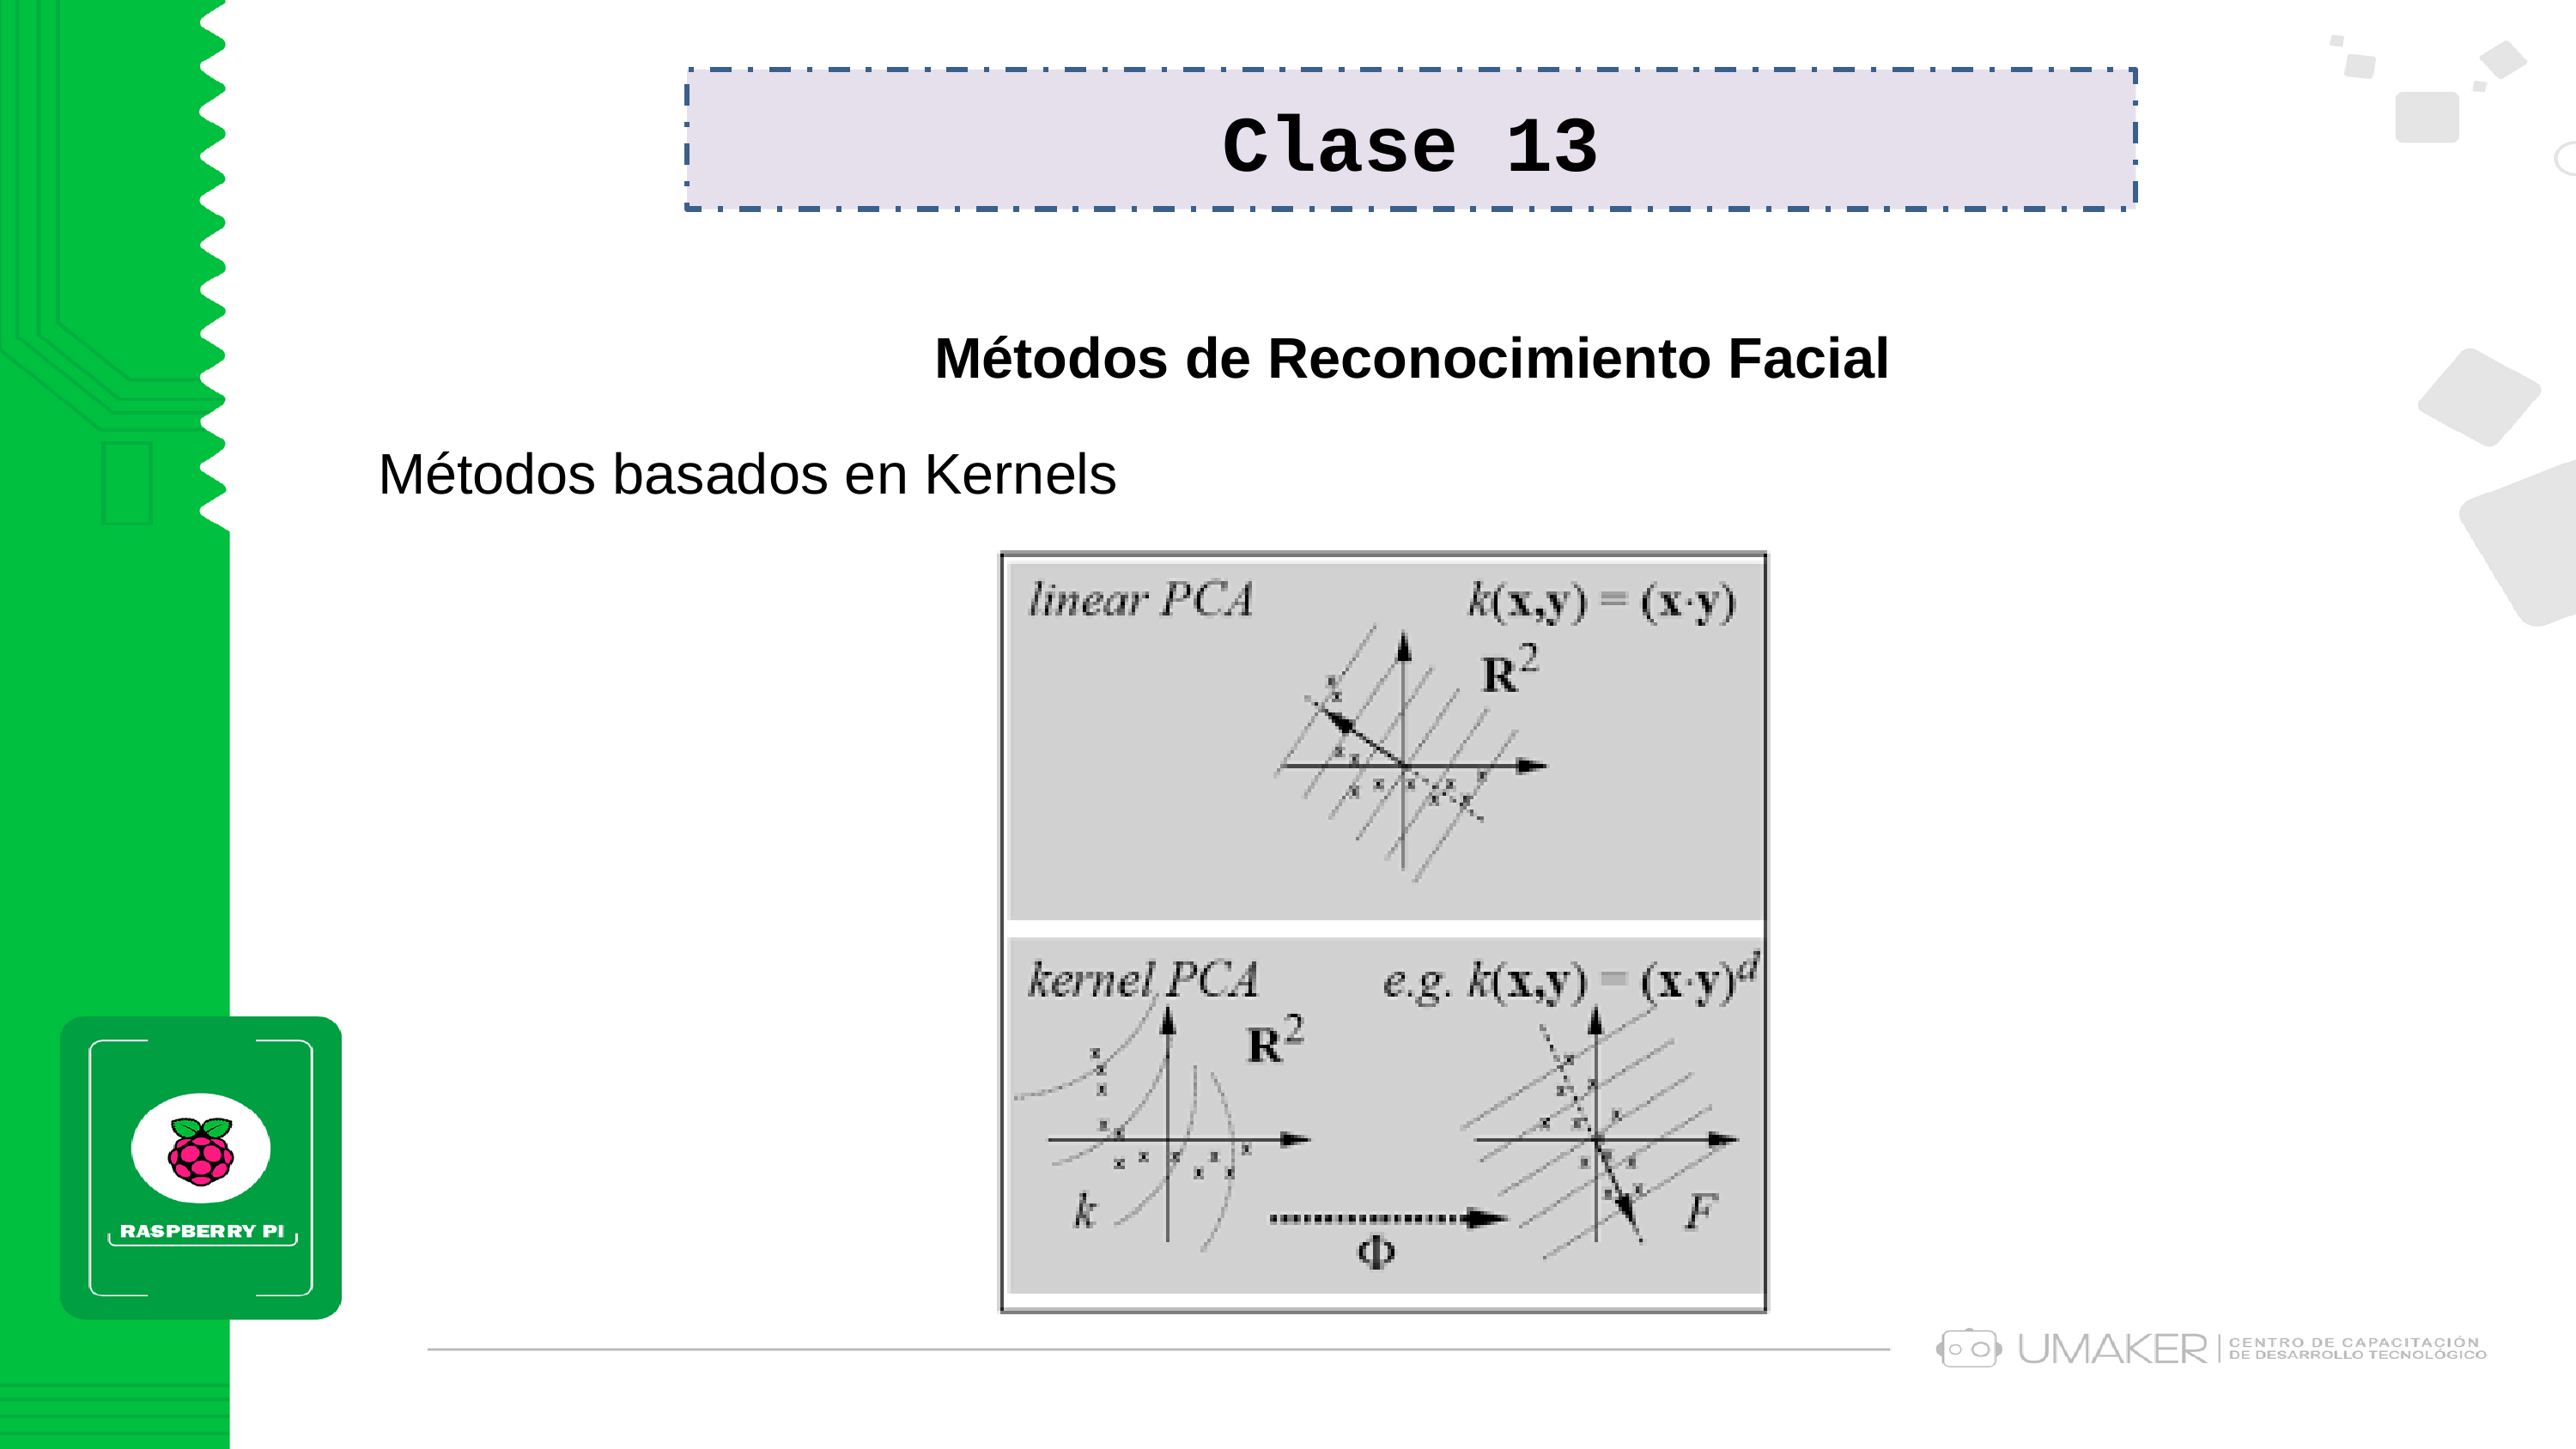

Clase 13
Métodos de Reconocimiento Facial
Métodos basados en Kernels